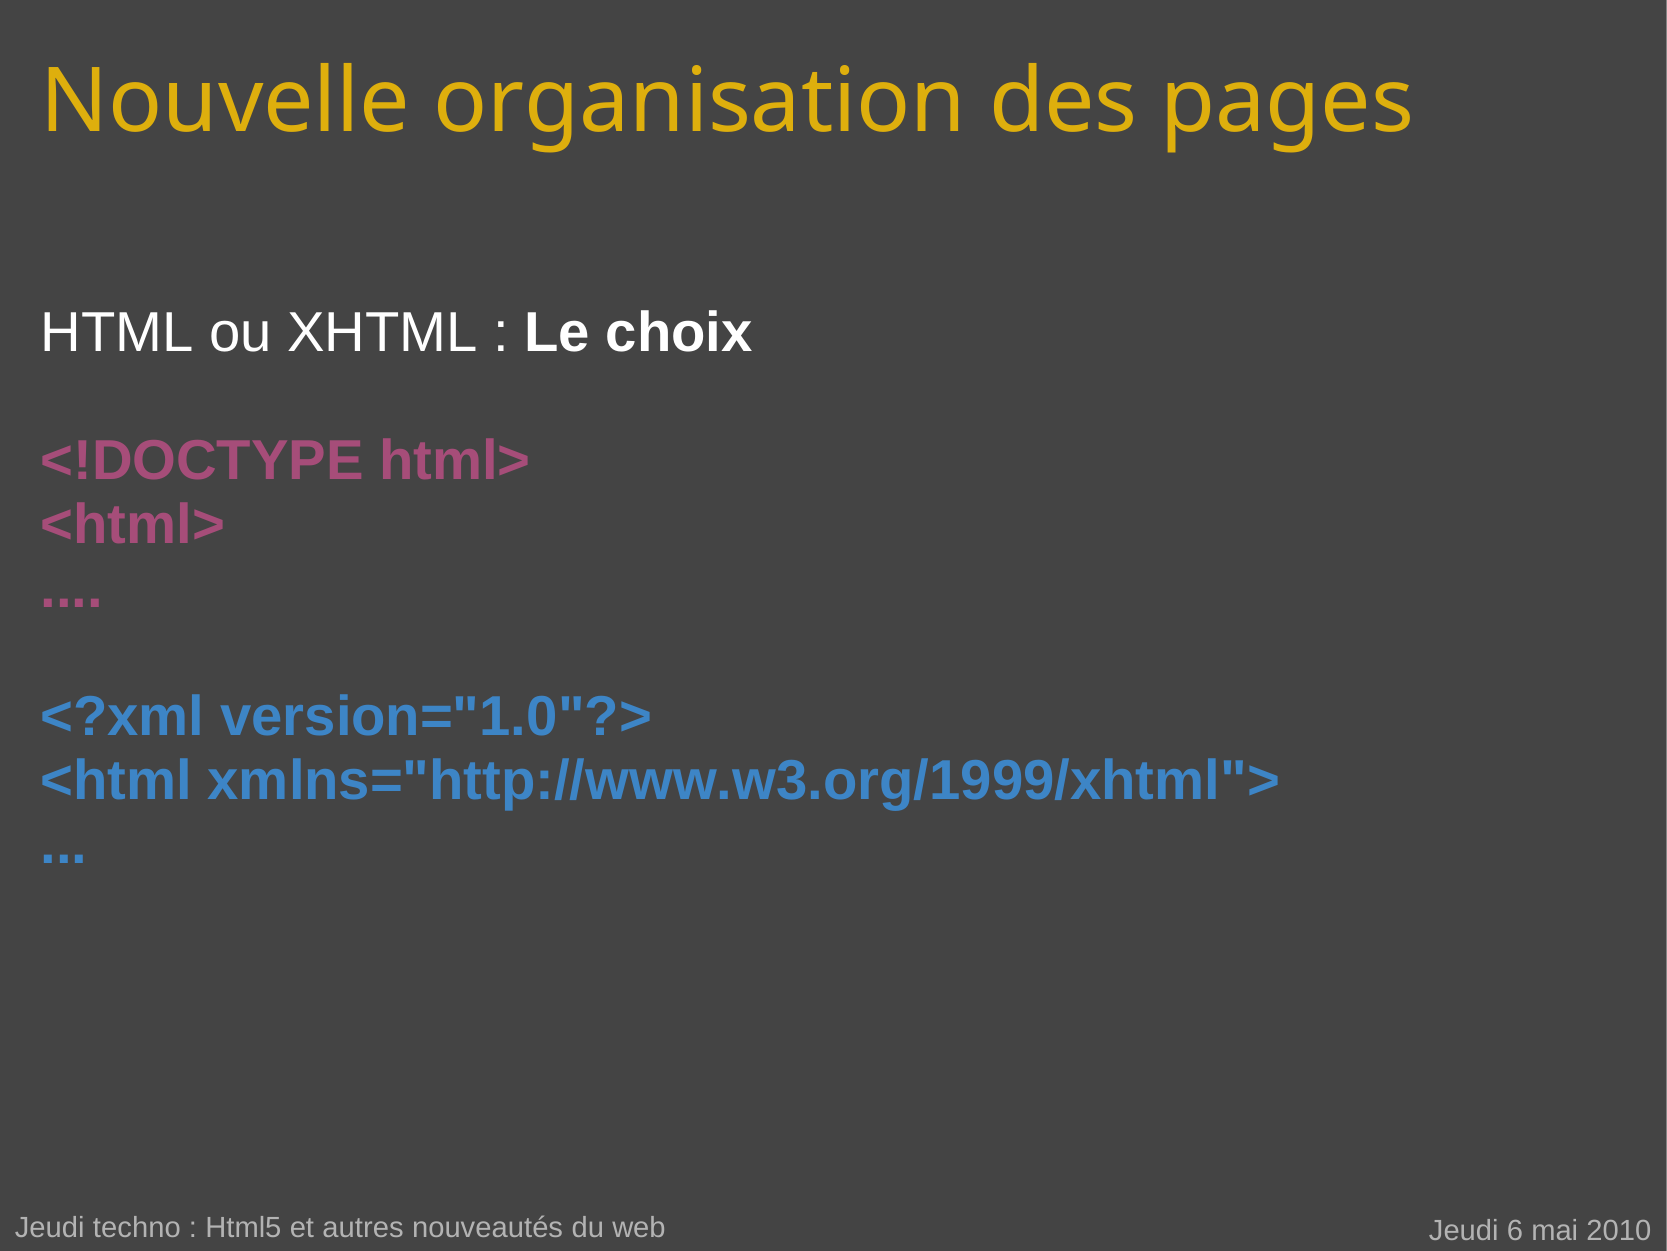

# Nouvelle organisation des pages
HTML ou XHTML : Le choix
<!DOCTYPE html>
<html>
....
<?xml version="1.0"?>
<html xmlns="http://www.w3.org/1999/xhtml">
...
Jeudi techno : Html5 et autres nouveautés du web
Jeudi 6 mai 2010